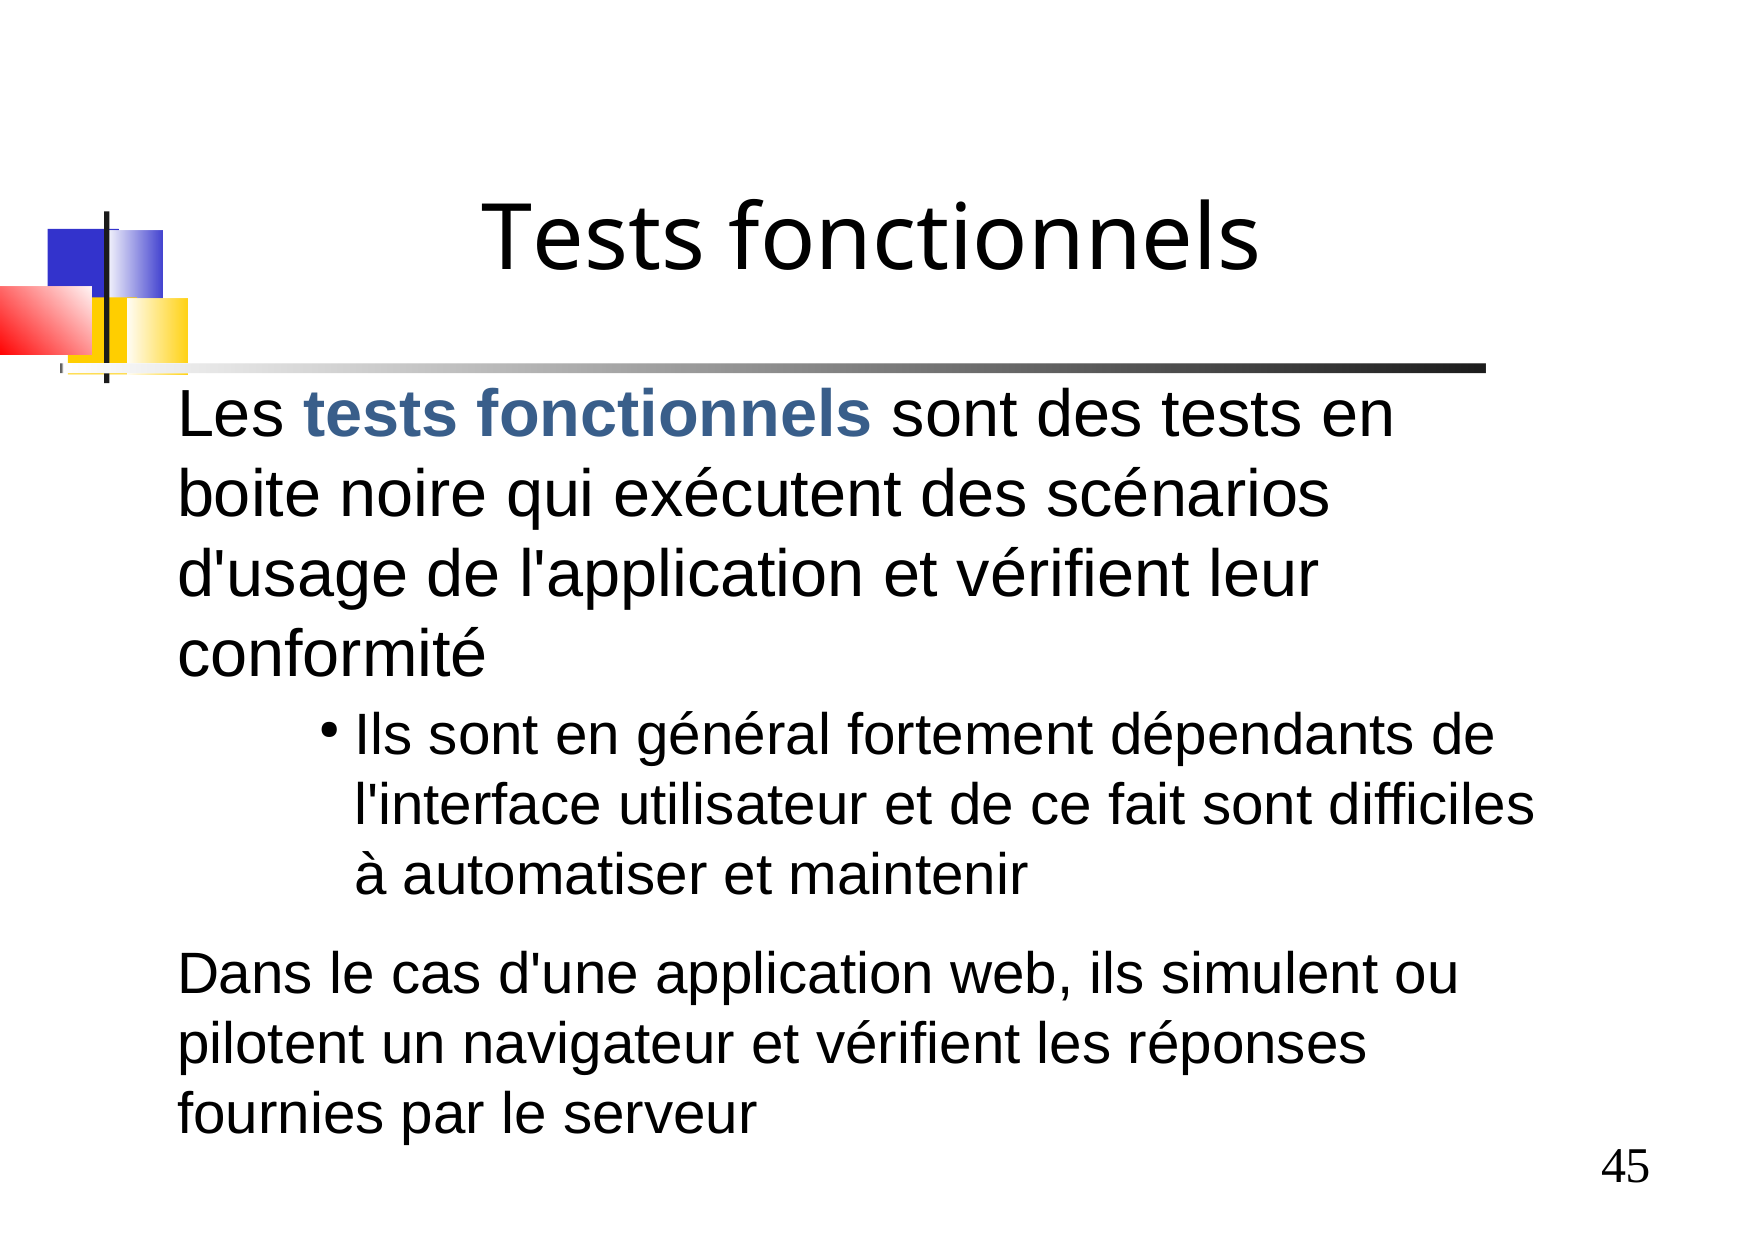

# Tests fonctionnels
Les tests fonctionnels sont des tests en
boite noire qui exécutent des scénarios
d'usage de l'application et vérifient leur
conformité
Ils sont en général fortement dépendants de l'interface utilisateur et de ce fait sont difficiles à automatiser et maintenir
Dans le cas d'une application web, ils simulent ou pilotent un navigateur et vérifient les réponses fournies par le serveur
45